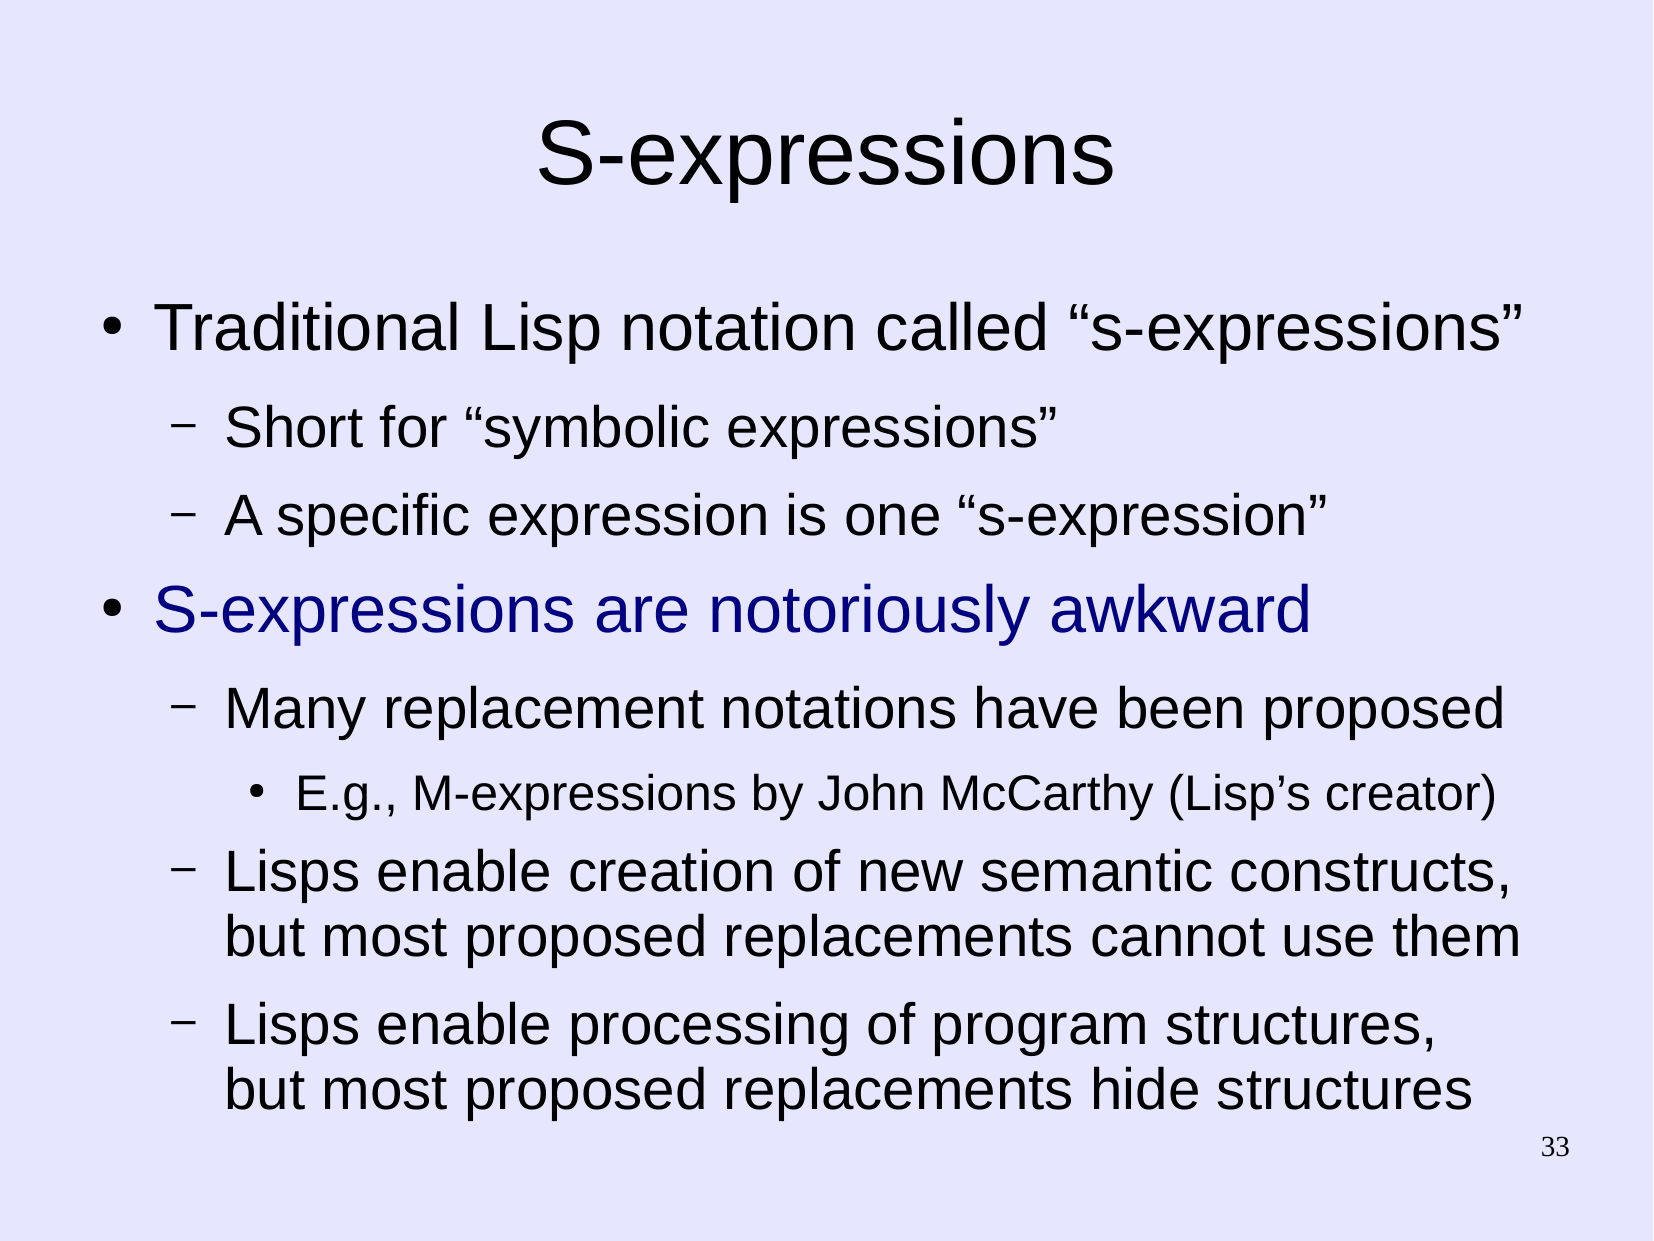

# S-expressions
Traditional Lisp notation called “s-expressions”
Short for “symbolic expressions”
A specific expression is one “s-expression”
S-expressions are notoriously awkward
Many replacement notations have been proposed
E.g., M-expressions by John McCarthy (Lisp’s creator)
Lisps enable creation of new semantic constructs, but most proposed replacements cannot use them
Lisps enable processing of program structures,
but most proposed replacements hide structures
33